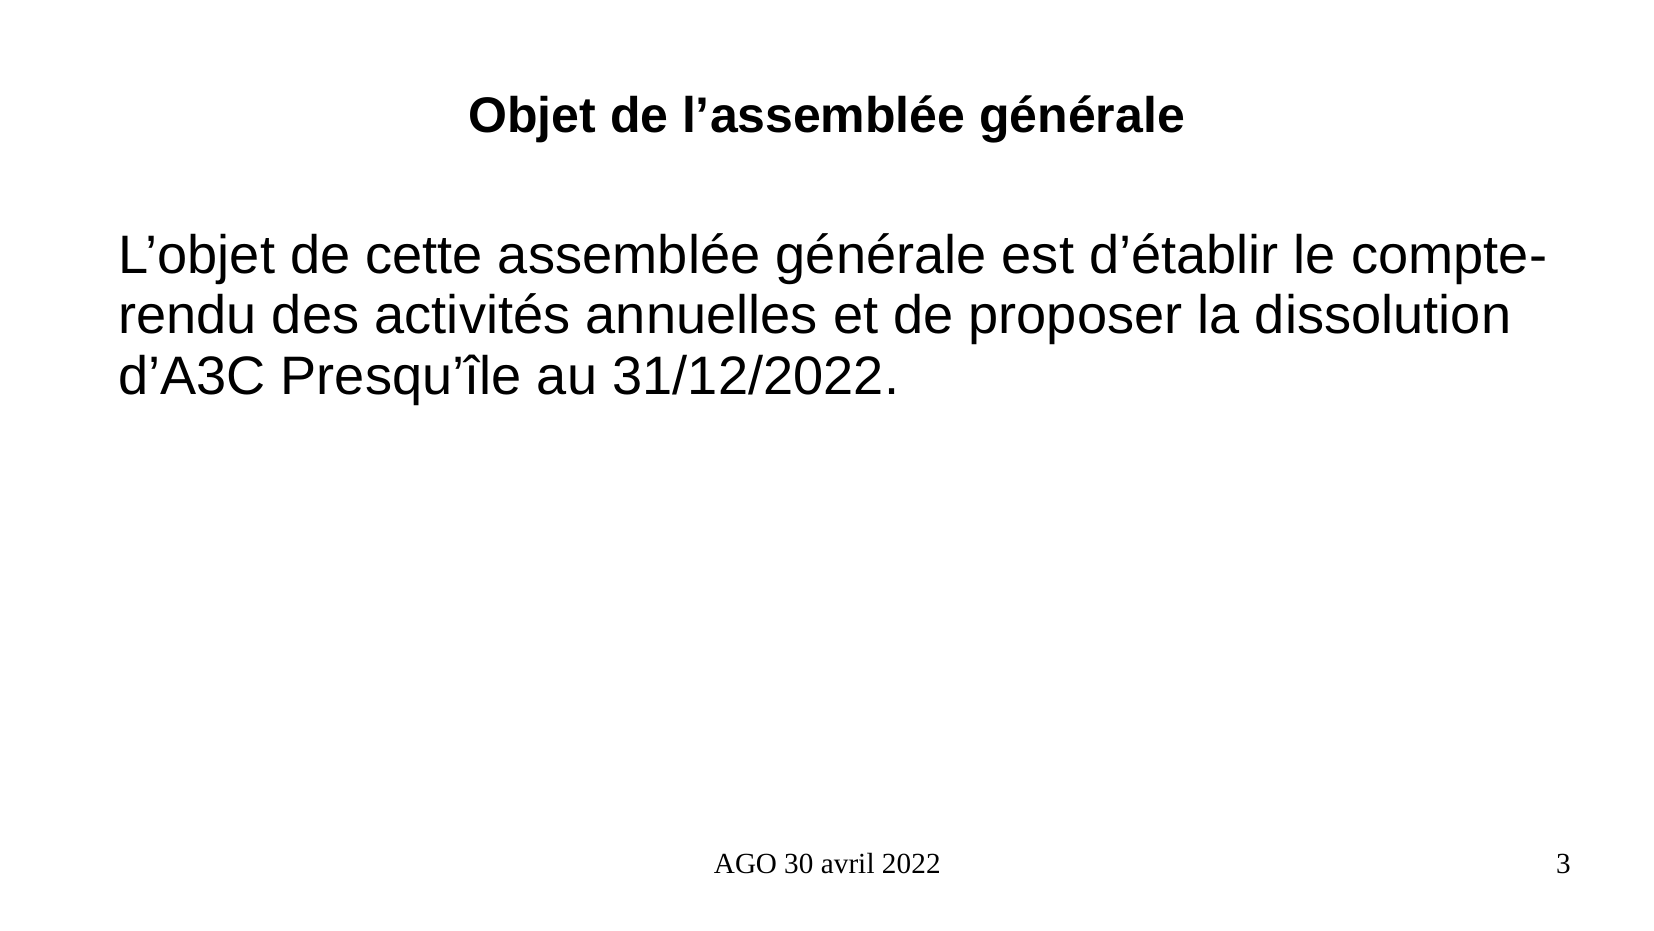

# Objet de l’assemblée générale
L’objet de cette assemblée générale est d’établir le compte-rendu des activités annuelles et de proposer la dissolution d’A3C Presqu’île au 31/12/2022.
AGO 30 avril 2022
3